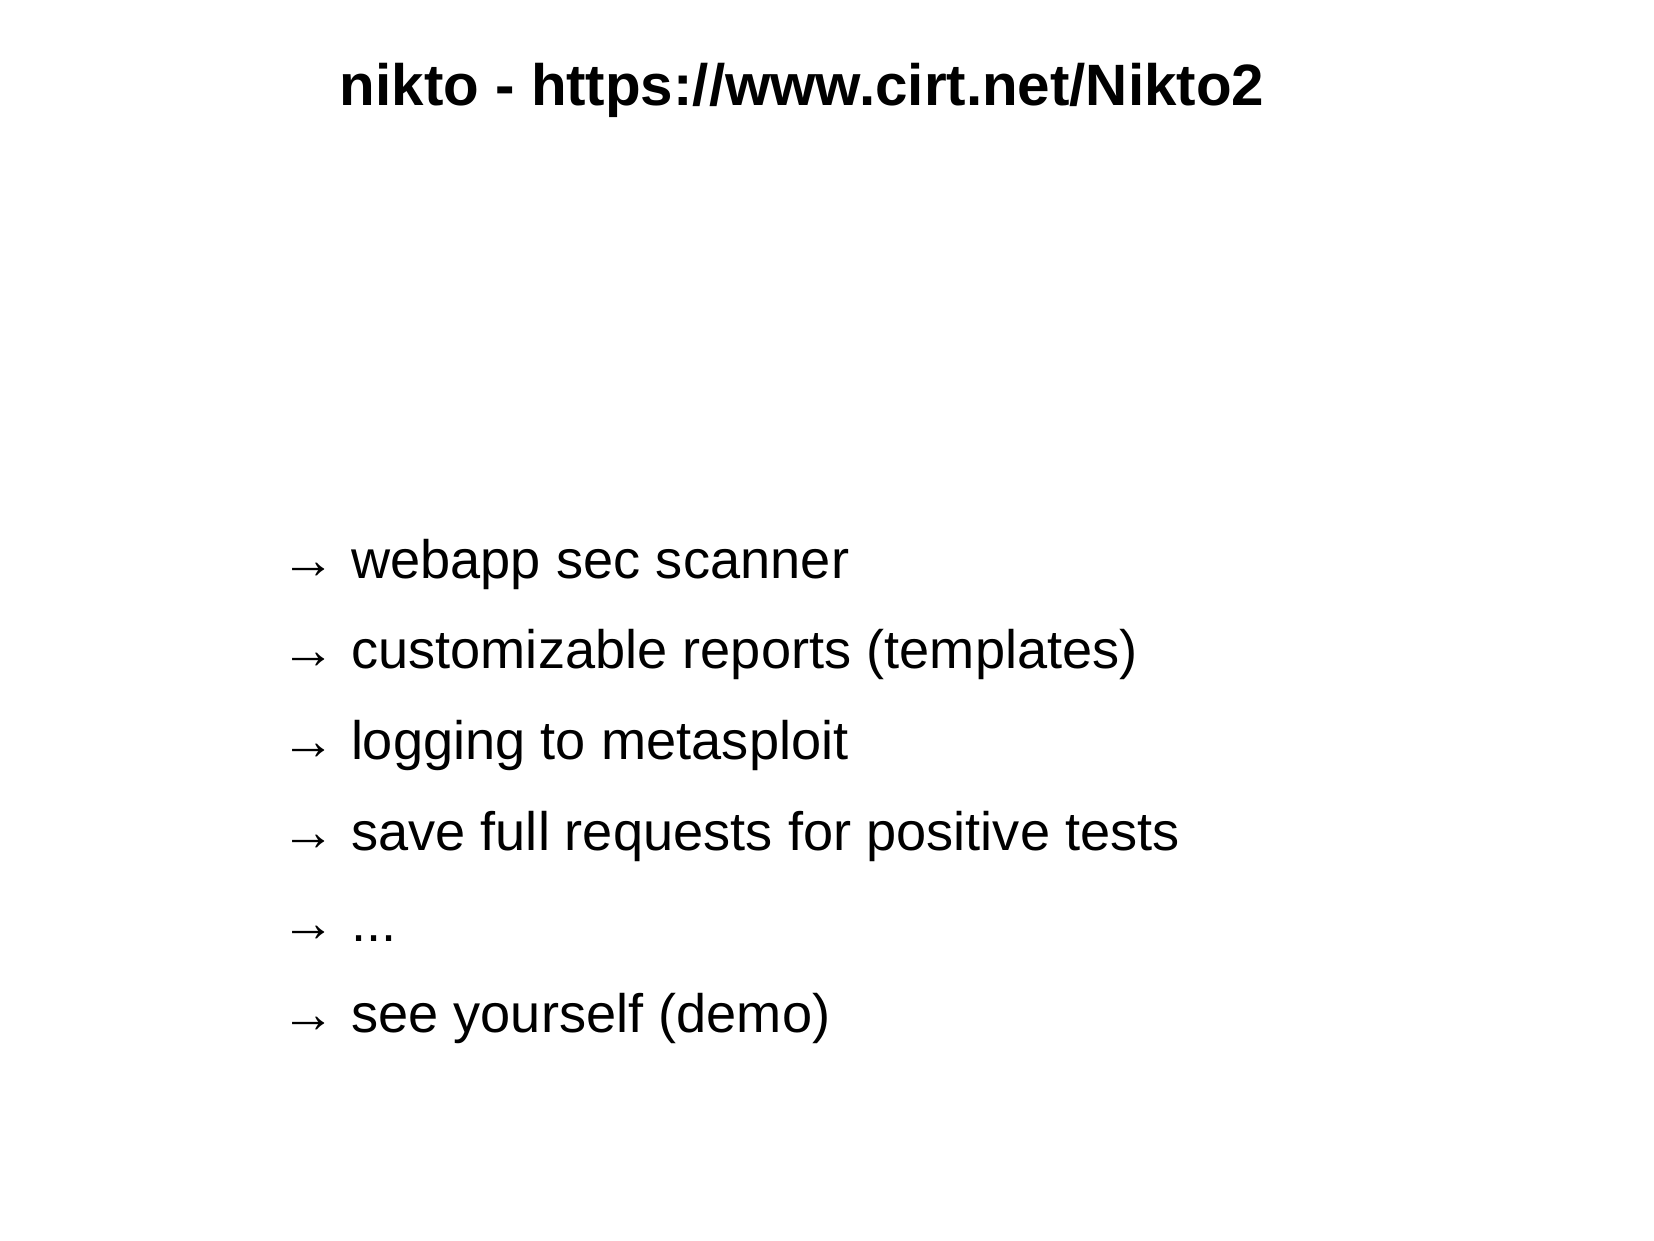

nikto - https://www.cirt.net/Nikto2
→ webapp sec scanner
→ customizable reports (templates)
→ logging to metasploit
→ save full requests for positive tests
→ ...
→ see yourself (demo)